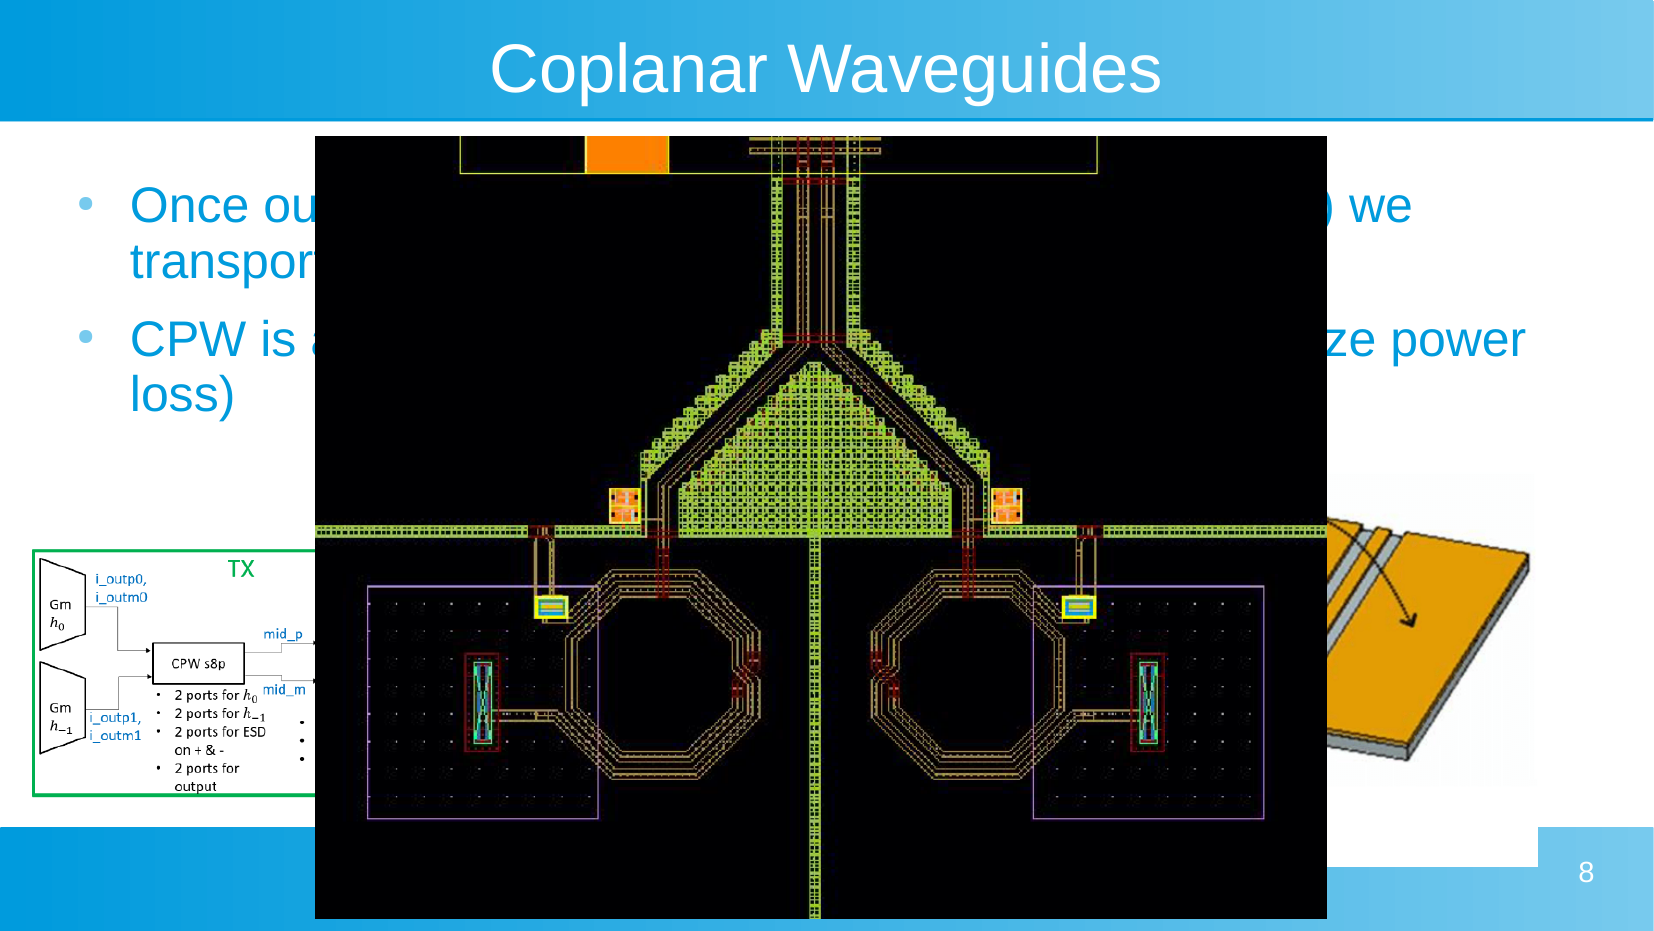

# Coplanar Waveguides
Once our signal is very high speed (microwave region) we transport it with a waveguide
CPW is a planar transmission line (designed to minimize power loss)
8